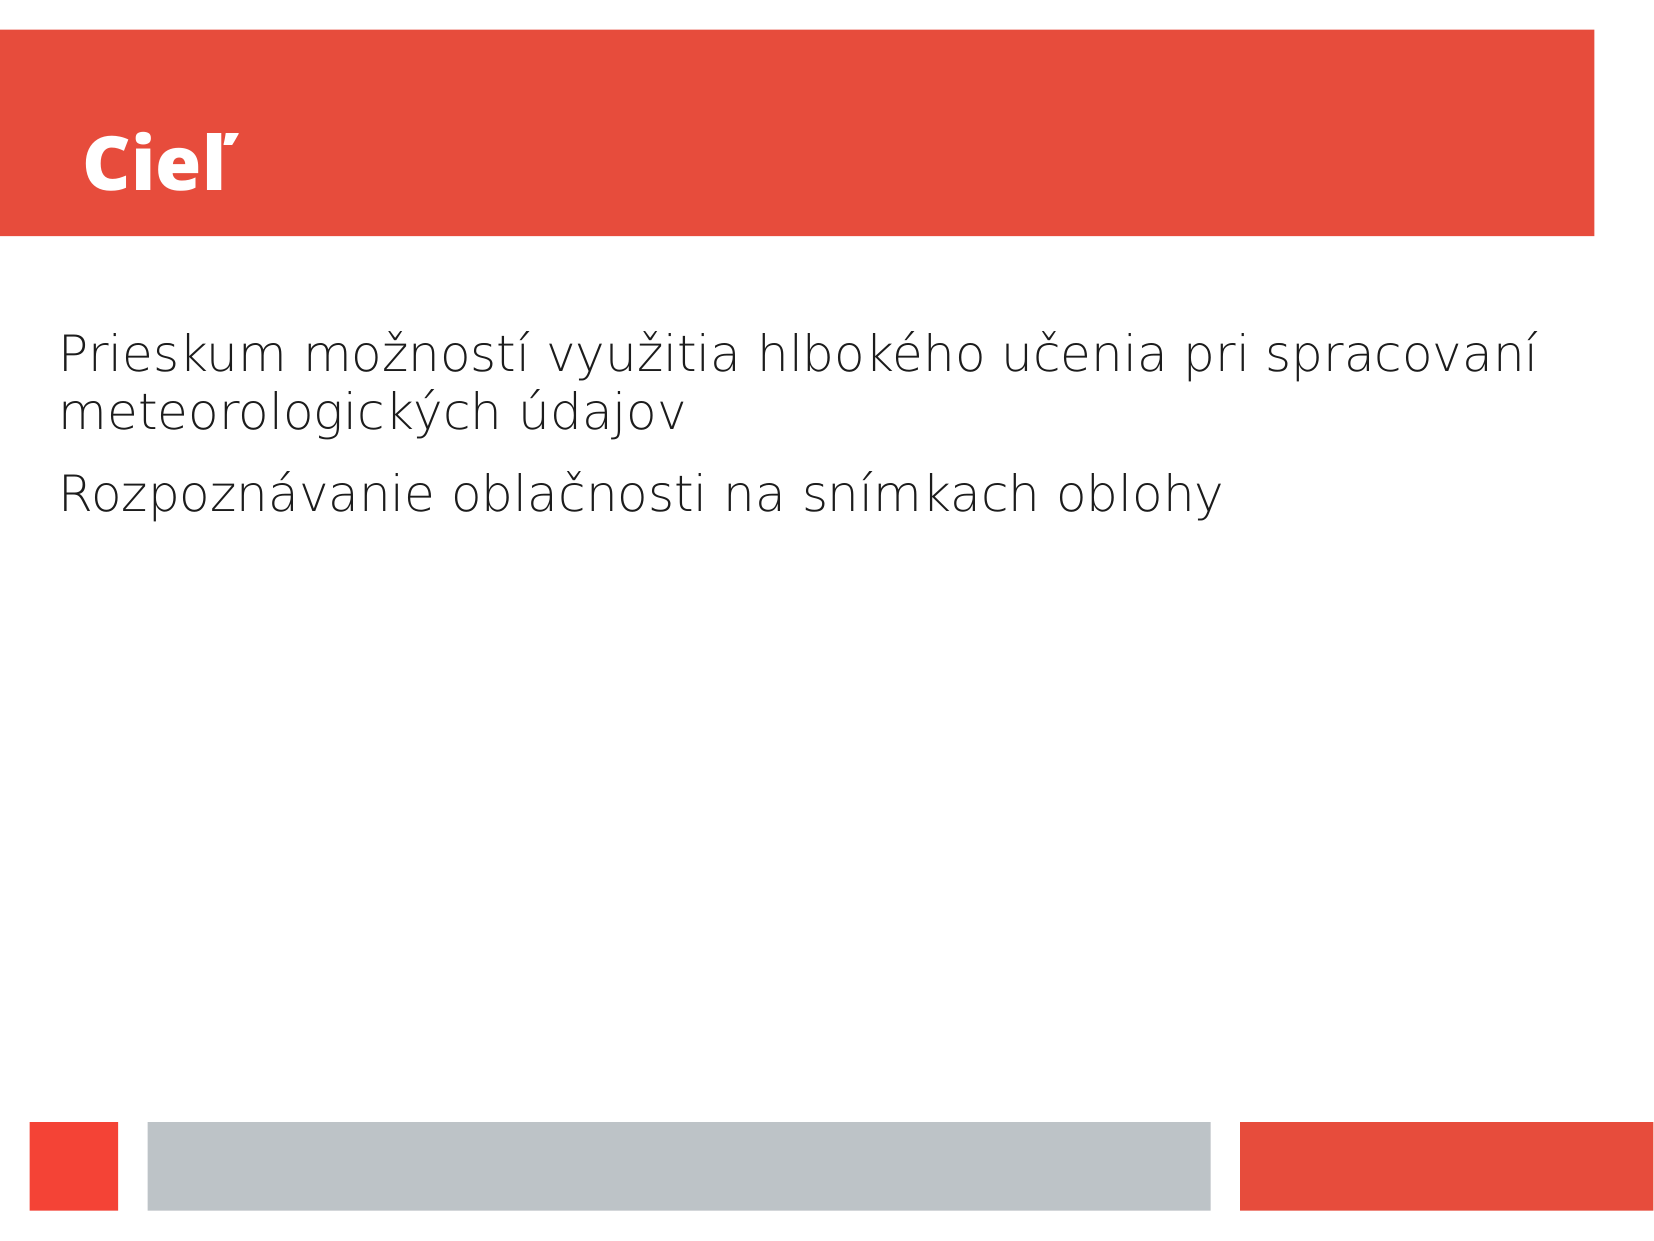

# Cieľ
Prieskum možností využitia hlbokého učenia pri spracovaní meteorologických údajov
Rozpoznávanie oblačnosti na snímkach oblohy